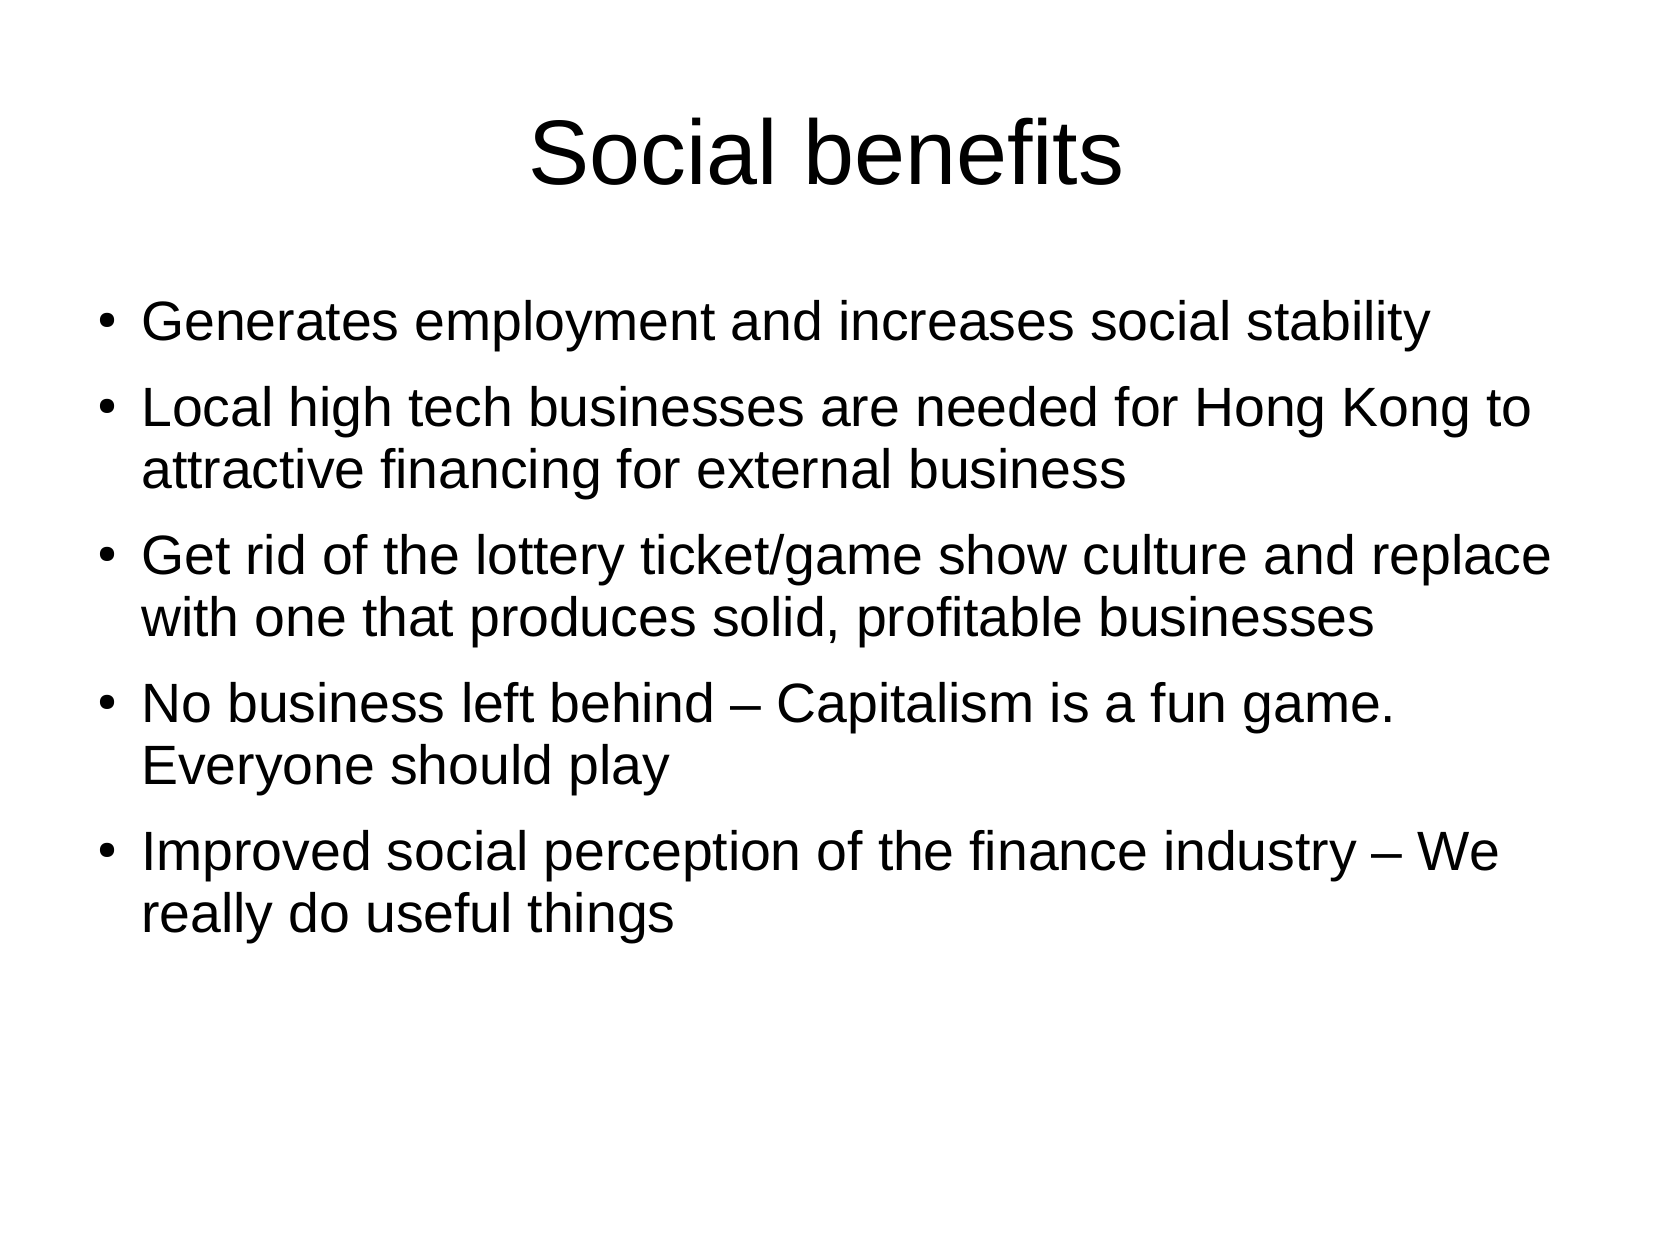

# Social benefits
Generates employment and increases social stability
Local high tech businesses are needed for Hong Kong to attractive financing for external business
Get rid of the lottery ticket/game show culture and replace with one that produces solid, profitable businesses
No business left behind – Capitalism is a fun game. Everyone should play
Improved social perception of the finance industry – We really do useful things